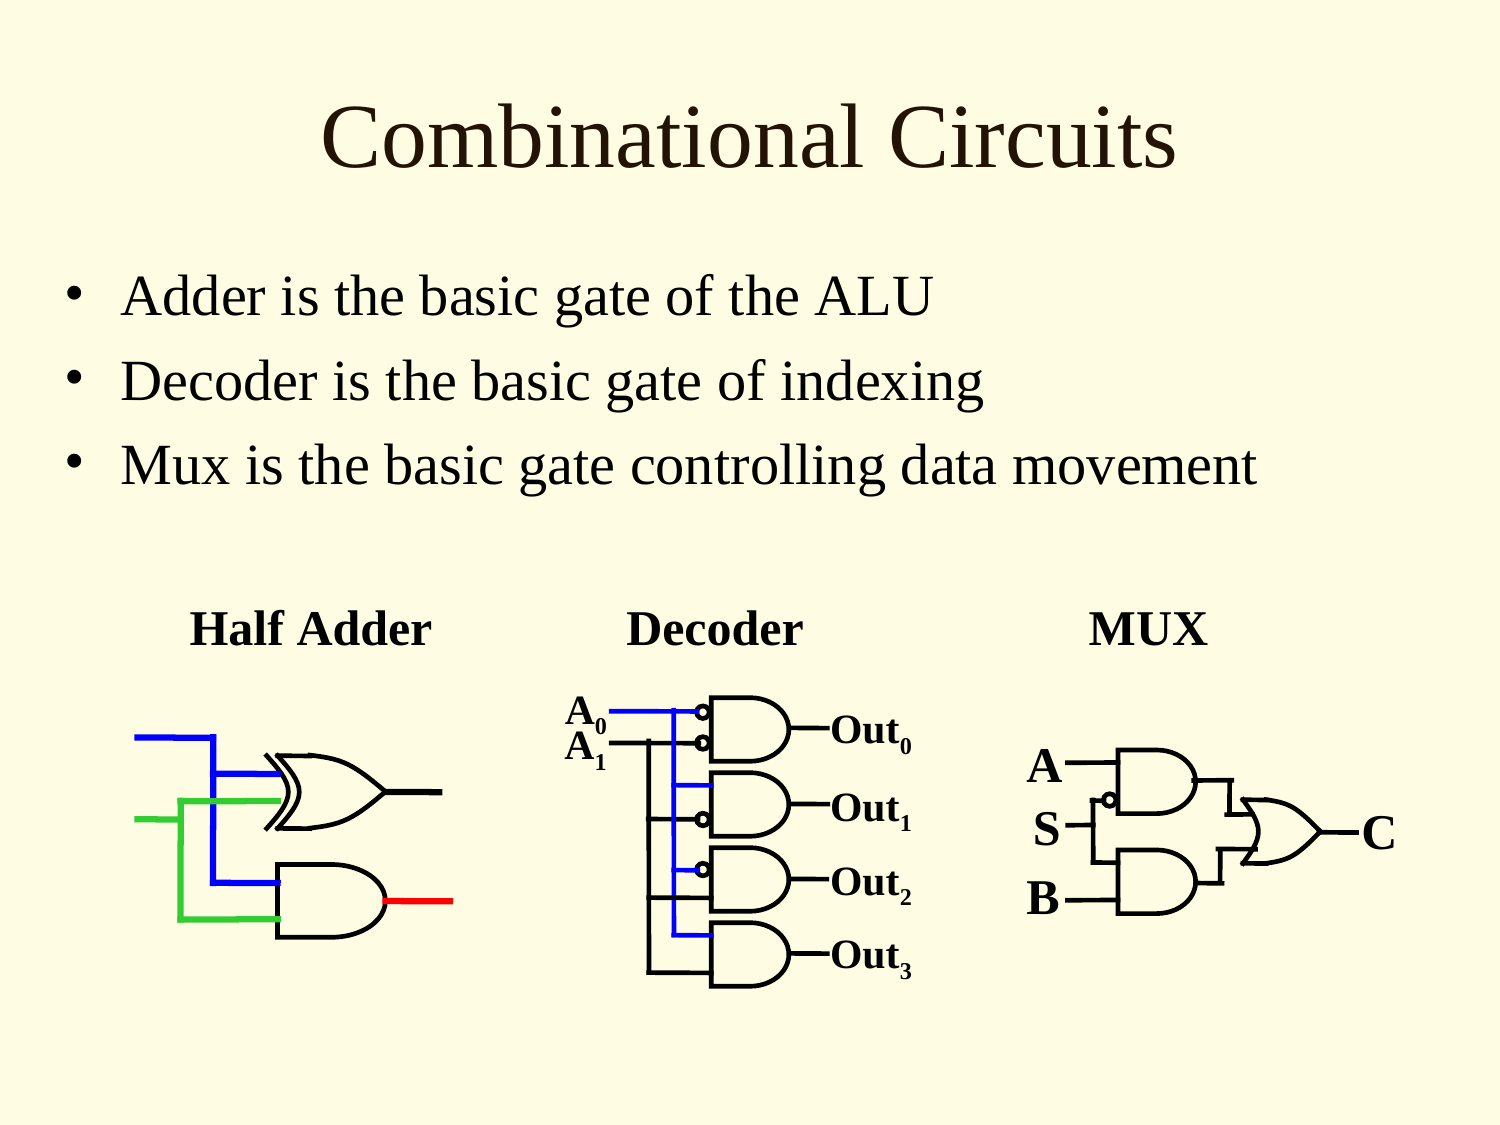

# Combinational Circuits
Adder is the basic gate of the ALU
Decoder is the basic gate of indexing
Mux is the basic gate controlling data movement
Half Adder
Decoder
A0
Out0
A1
Out1
Out2
Out3
MUX
A
S
C
B